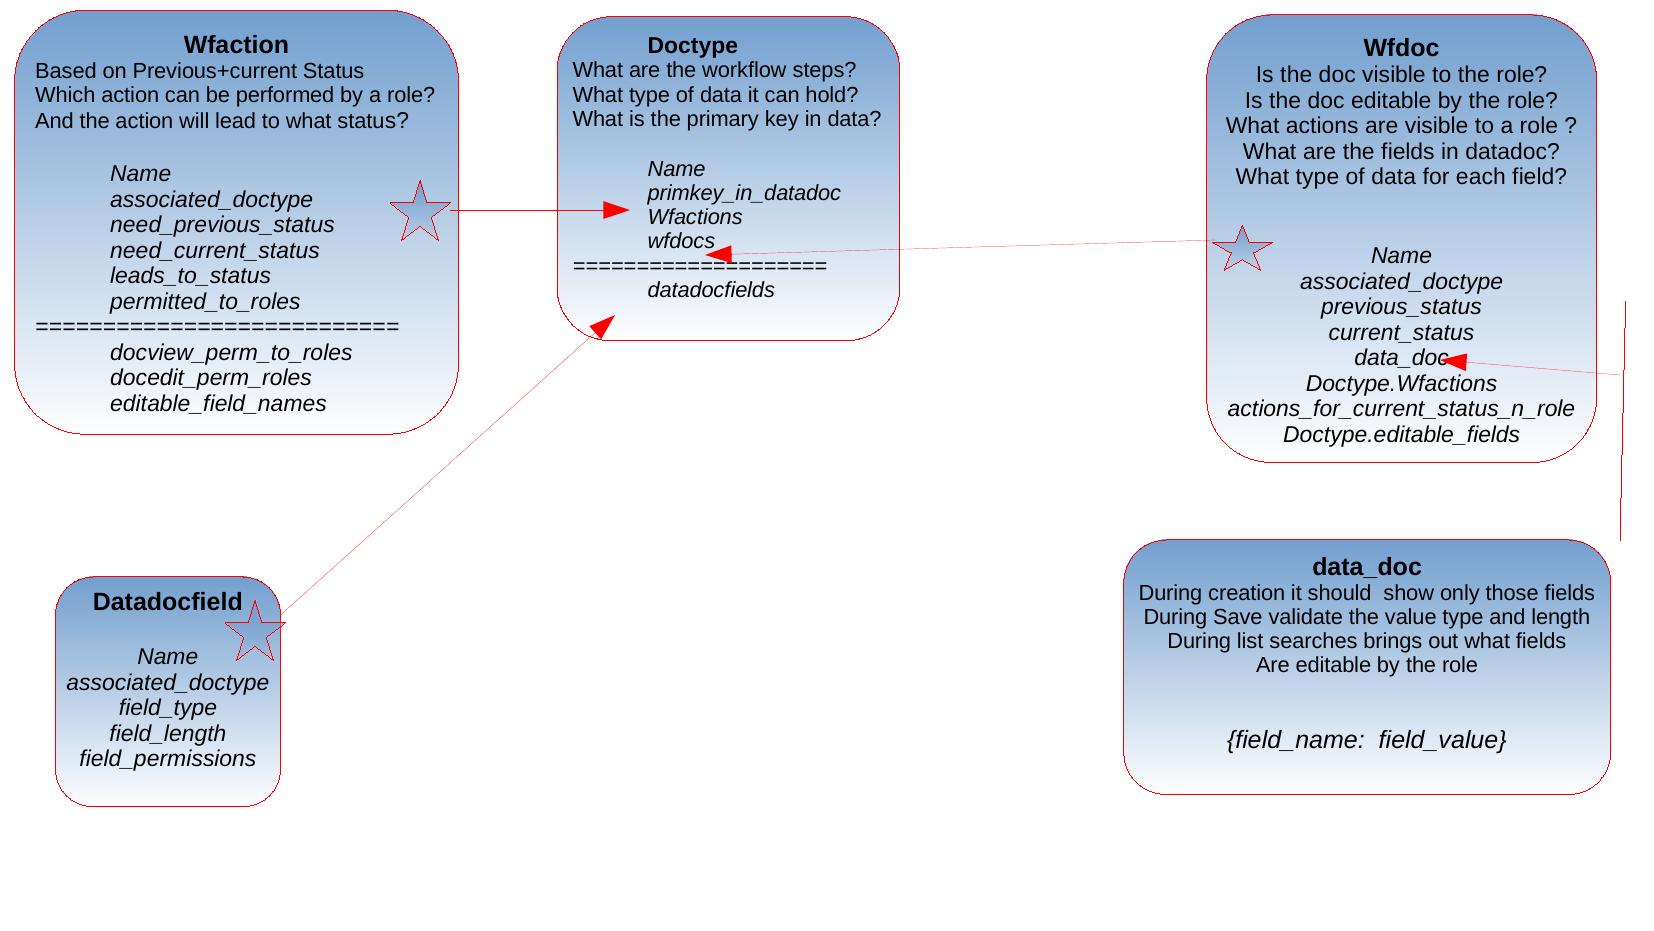

Wfaction
Based on Previous+current Status
Which action can be performed by a role?
And the action will lead to what status?
	Name
	associated_doctype
	need_previous_status
	need_current_status
	leads_to_status
	permitted_to_roles
===========================
	docview_perm_to_roles
	docedit_perm_roles
	editable_field_names
Wfdoc
Is the doc visible to the role?
Is the doc editable by the role?
What actions are visible to a role ?
What are the fields in datadoc?
What type of data for each field?
Name
associated_doctype
previous_status
current_status
data_doc
Doctype.Wfactions
actions_for_current_status_n_role
Doctype.editable_fields
	Doctype
What are the workflow steps?
What type of data it can hold?
What is the primary key in data?
	Name
	primkey_in_datadoc
	Wfactions
	wfdocs
====================
	datadocfields
data_doc
During creation it should show only those fields
During Save validate the value type and length
During list searches brings out what fields
Are editable by the role
{field_name: field_value}
Datadocfield
Name
associated_doctype
field_type
field_length
field_permissions